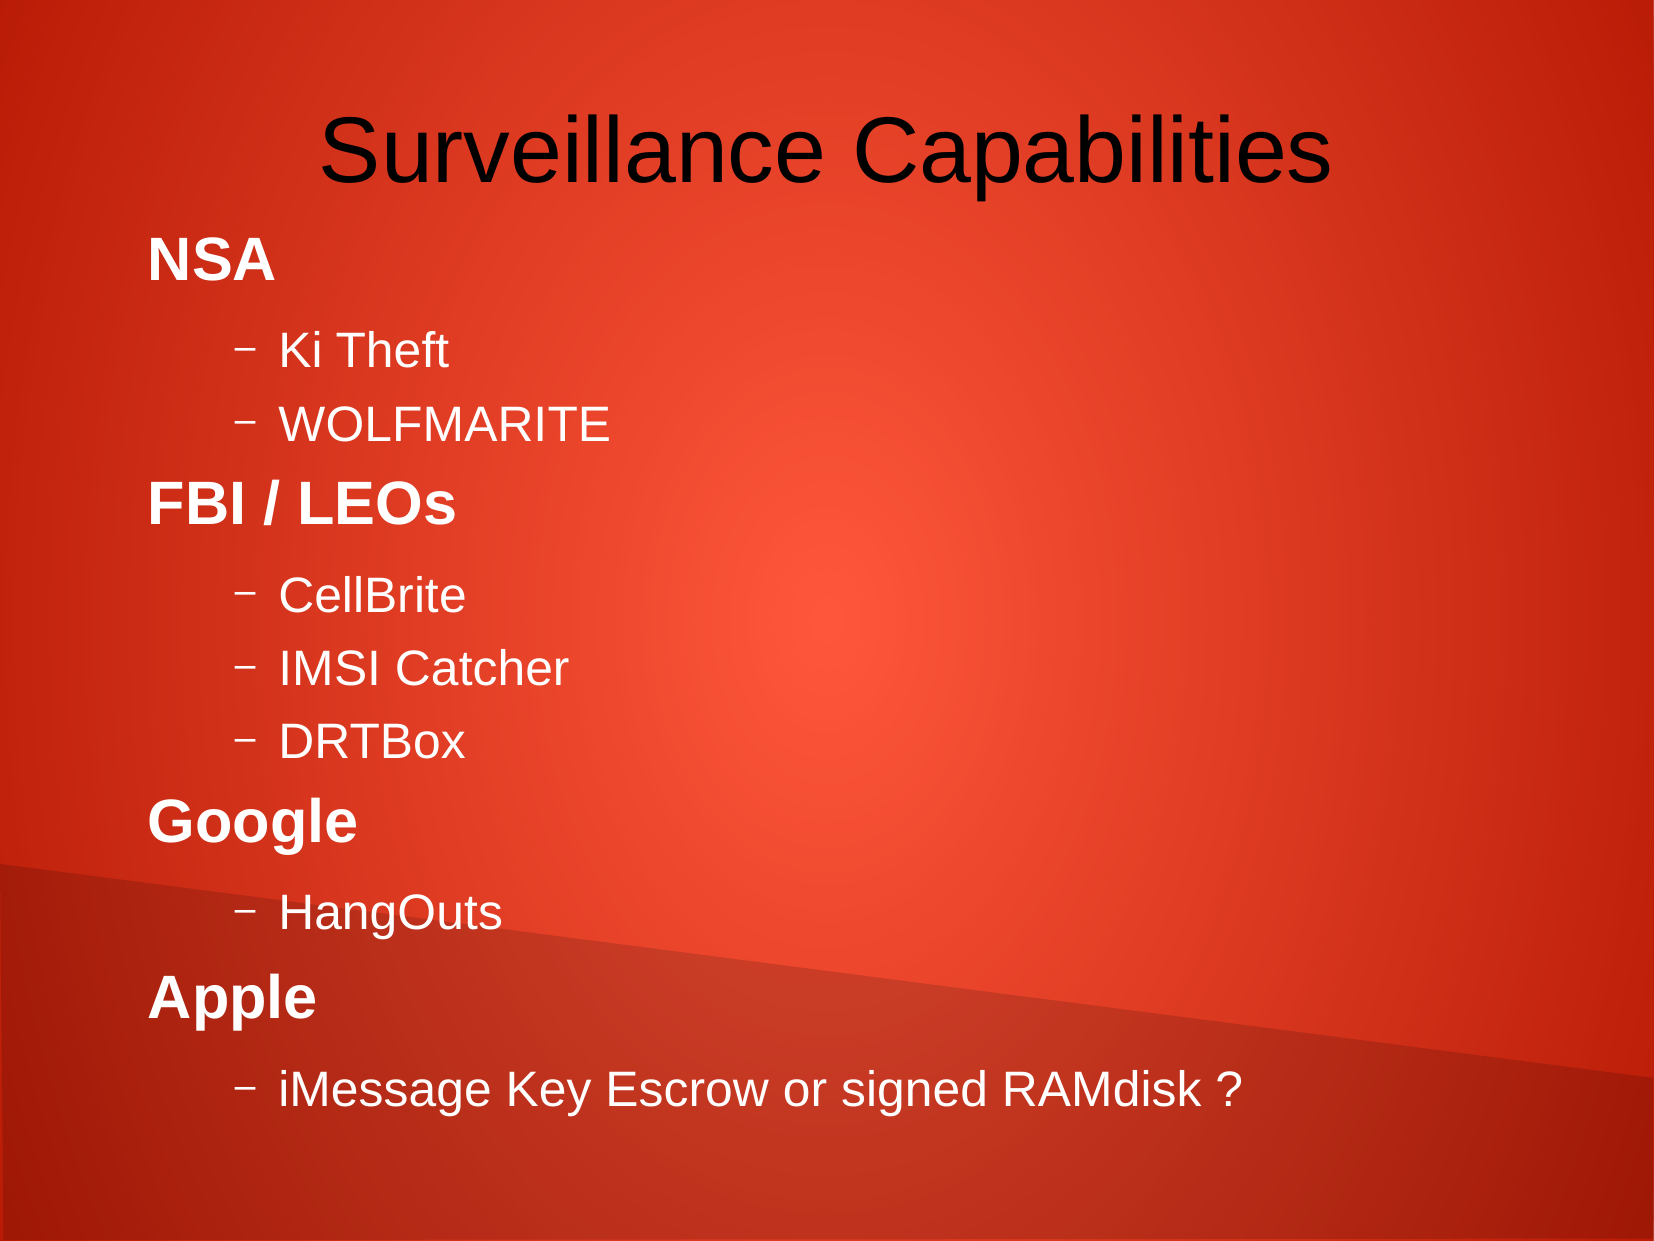

# Surveillance Capabilities
NSA
Ki Theft
WOLFMARITE
FBI / LEOs
CellBrite
IMSI Catcher
DRTBox
Google
HangOuts
Apple
iMessage Key Escrow or signed RAMdisk ?